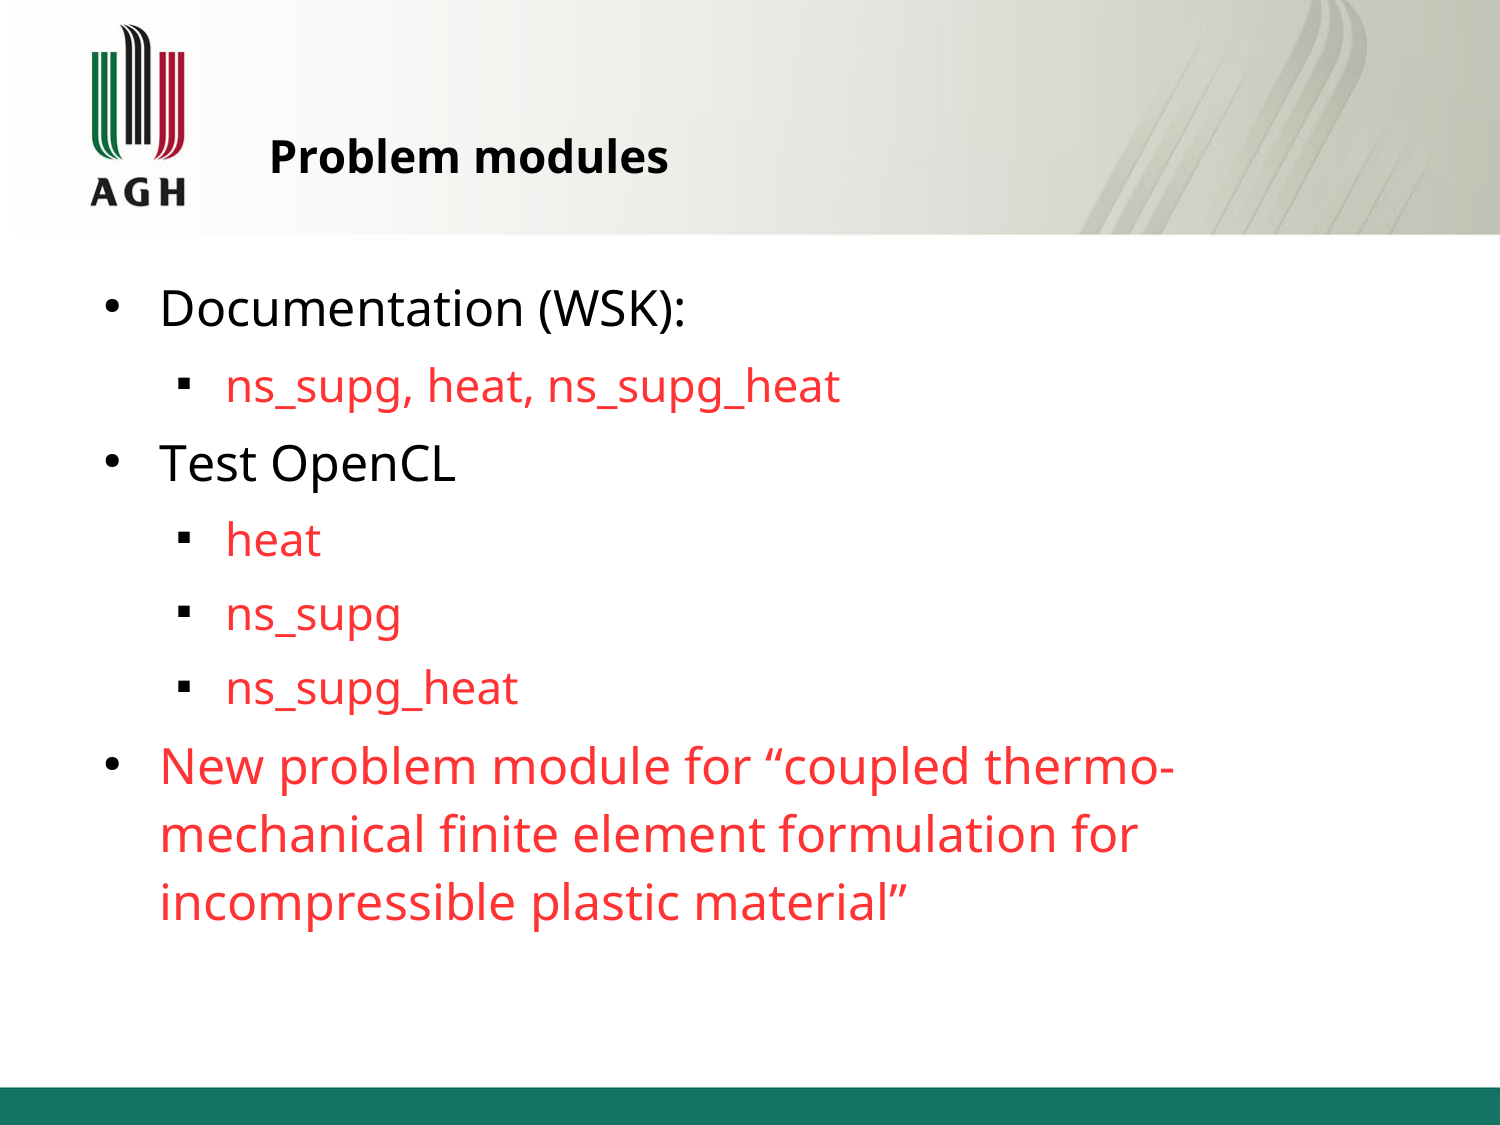

# Problem modules
Documentation (WSK):
ns_supg, heat, ns_supg_heat
Test OpenCL
heat
ns_supg
ns_supg_heat
New problem module for “coupled thermo-mechanical finite element formulation for incompressible plastic material”